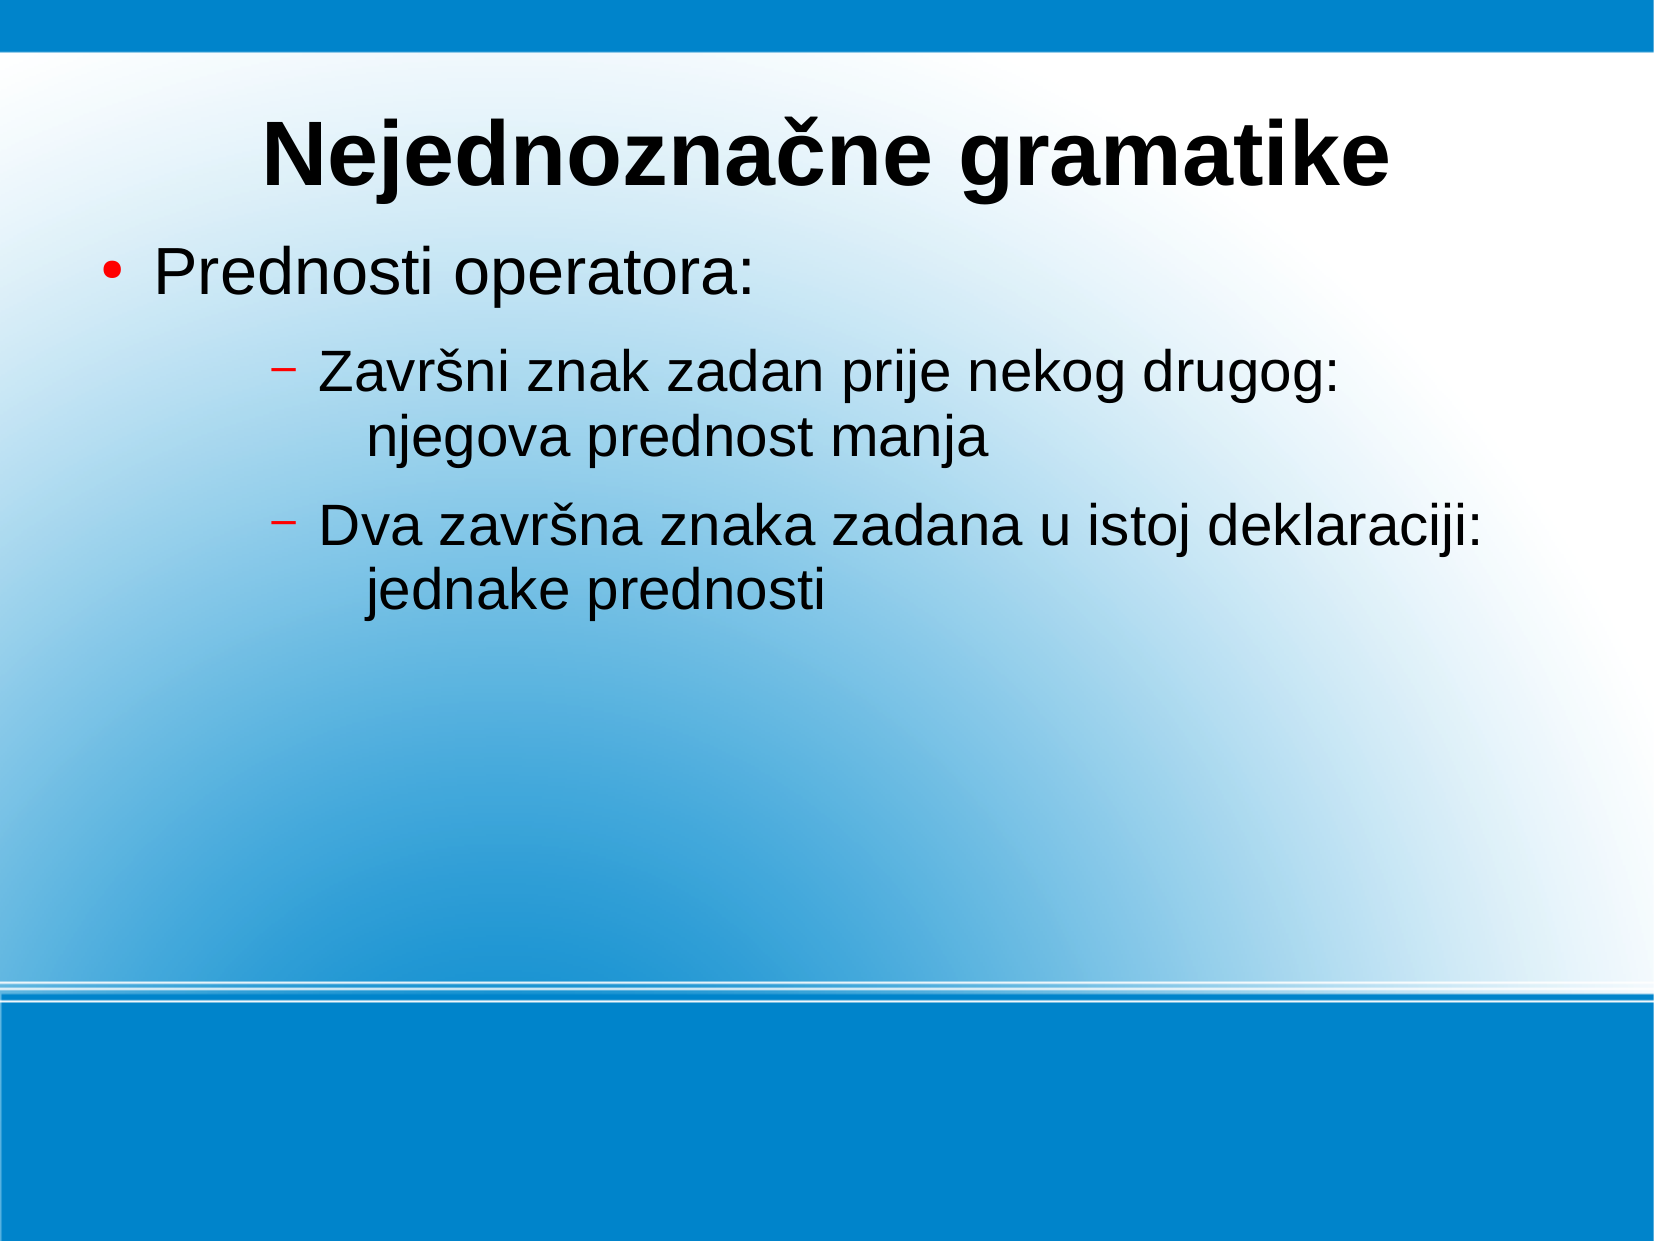

Nejednoznačne gramatike
# Prednosti operatora:
Završni znak zadan prije nekog drugog: 		njegova prednost manja
Dva završna znaka zadana u istoj deklaraciji: jednake prednosti